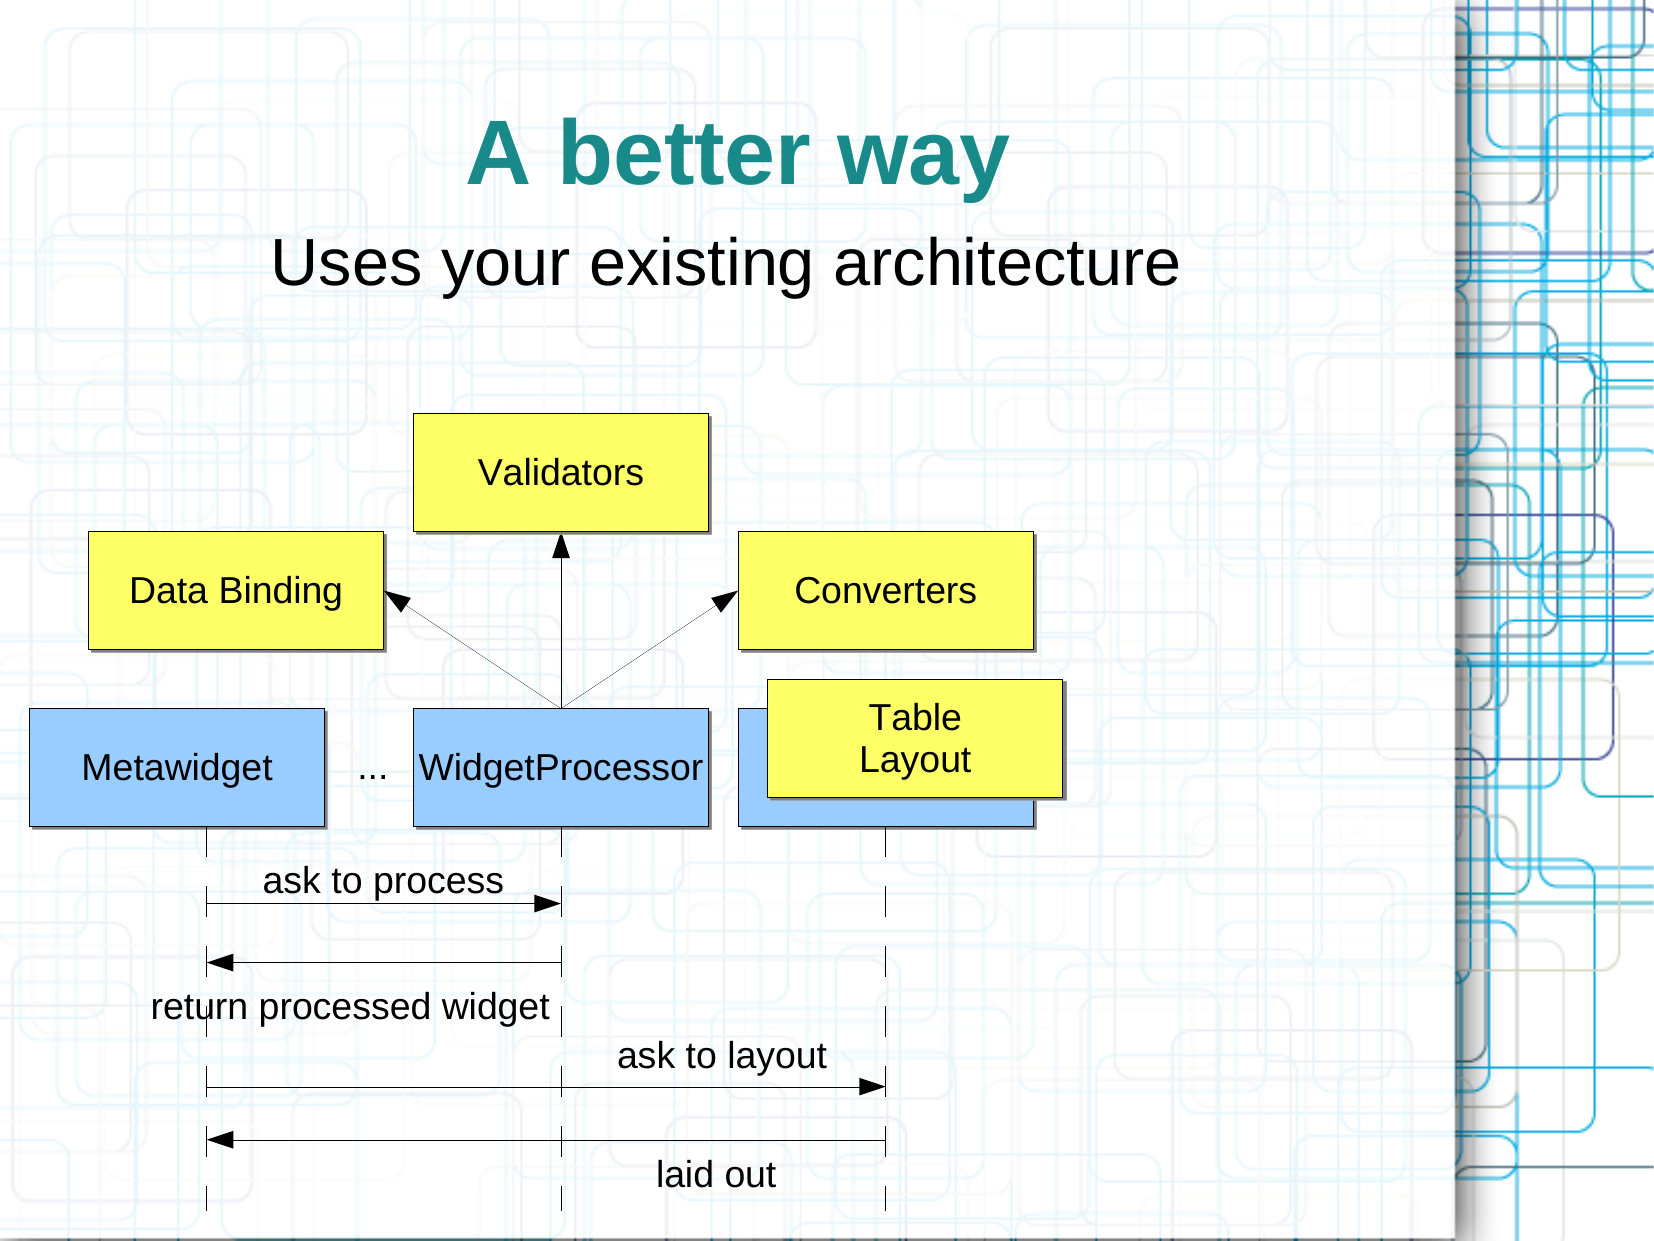

# A better way
Uses your existing architecture
Validators
Data Binding
Converters
Table
Layout
Metawidget
WidgetProcessor
Layout
...
ask to process
return processed widget
ask to layout
laid out